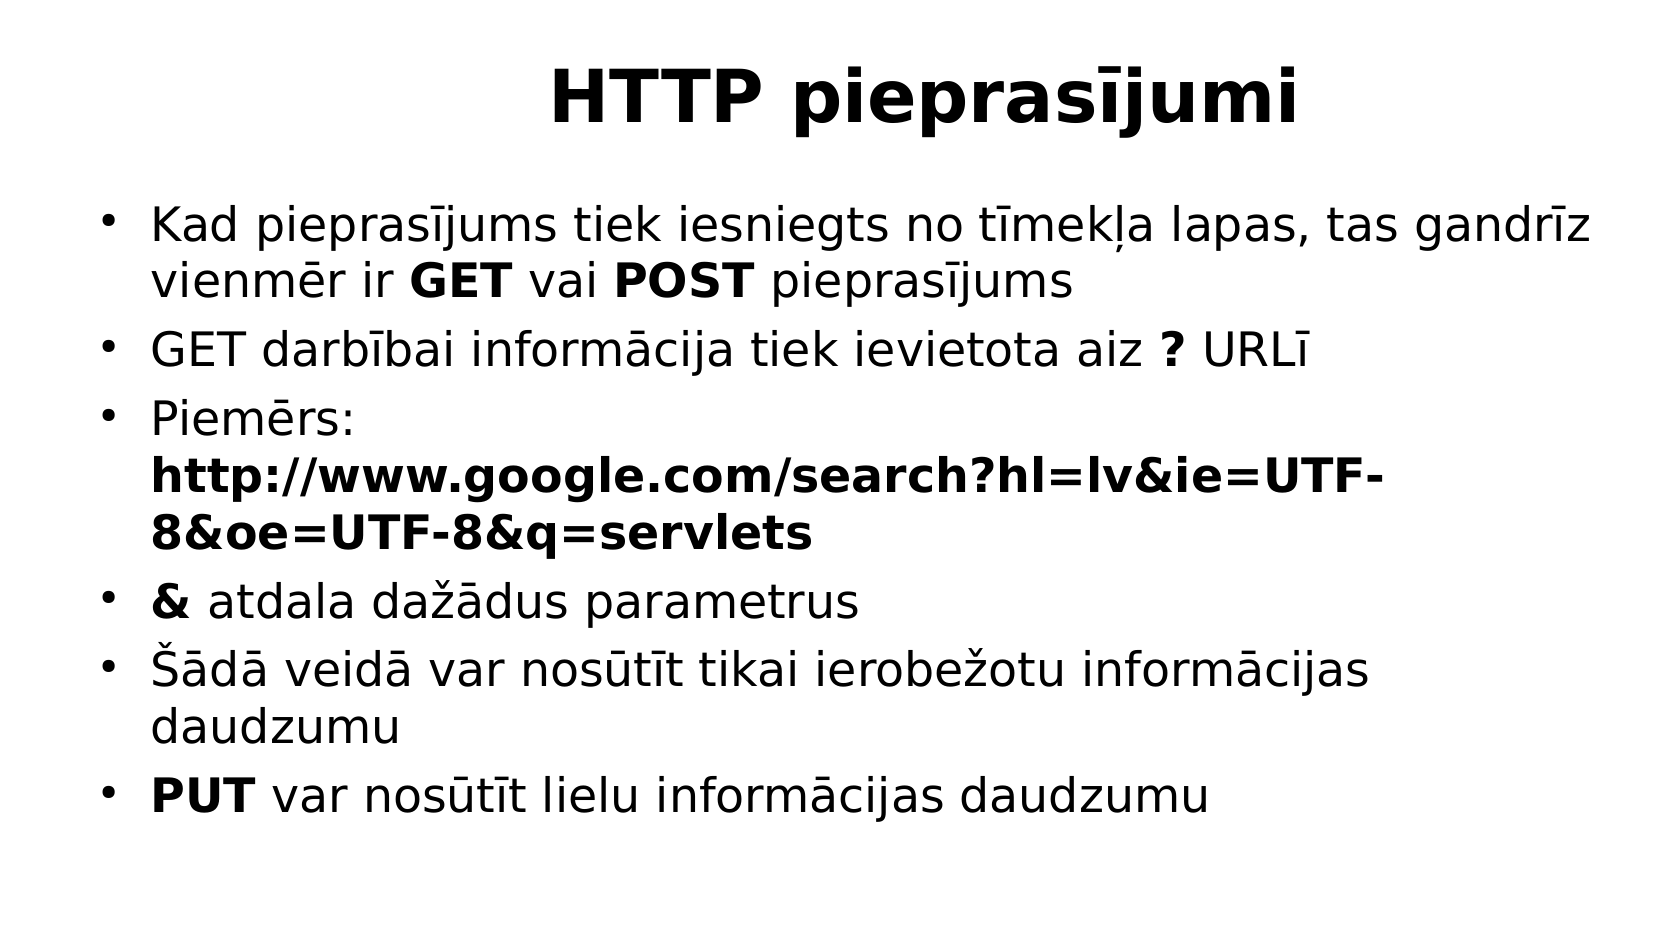

# HTTP pieprasījumi
Kad pieprasījums tiek iesniegts no tīmekļa lapas, tas gandrīz vienmēr ir GET vai POST pieprasījums
GET darbībai informācija tiek ievietota aiz ? URLī
Piemērs:
http://www.google.com/search?hl=lv&ie=UTF-8&oe=UTF-8&q=servlets
& atdala dažādus parametrus
Šādā veidā var nosūtīt tikai ierobežotu informācijas daudzumu
PUT var nosūtīt lielu informācijas daudzumu